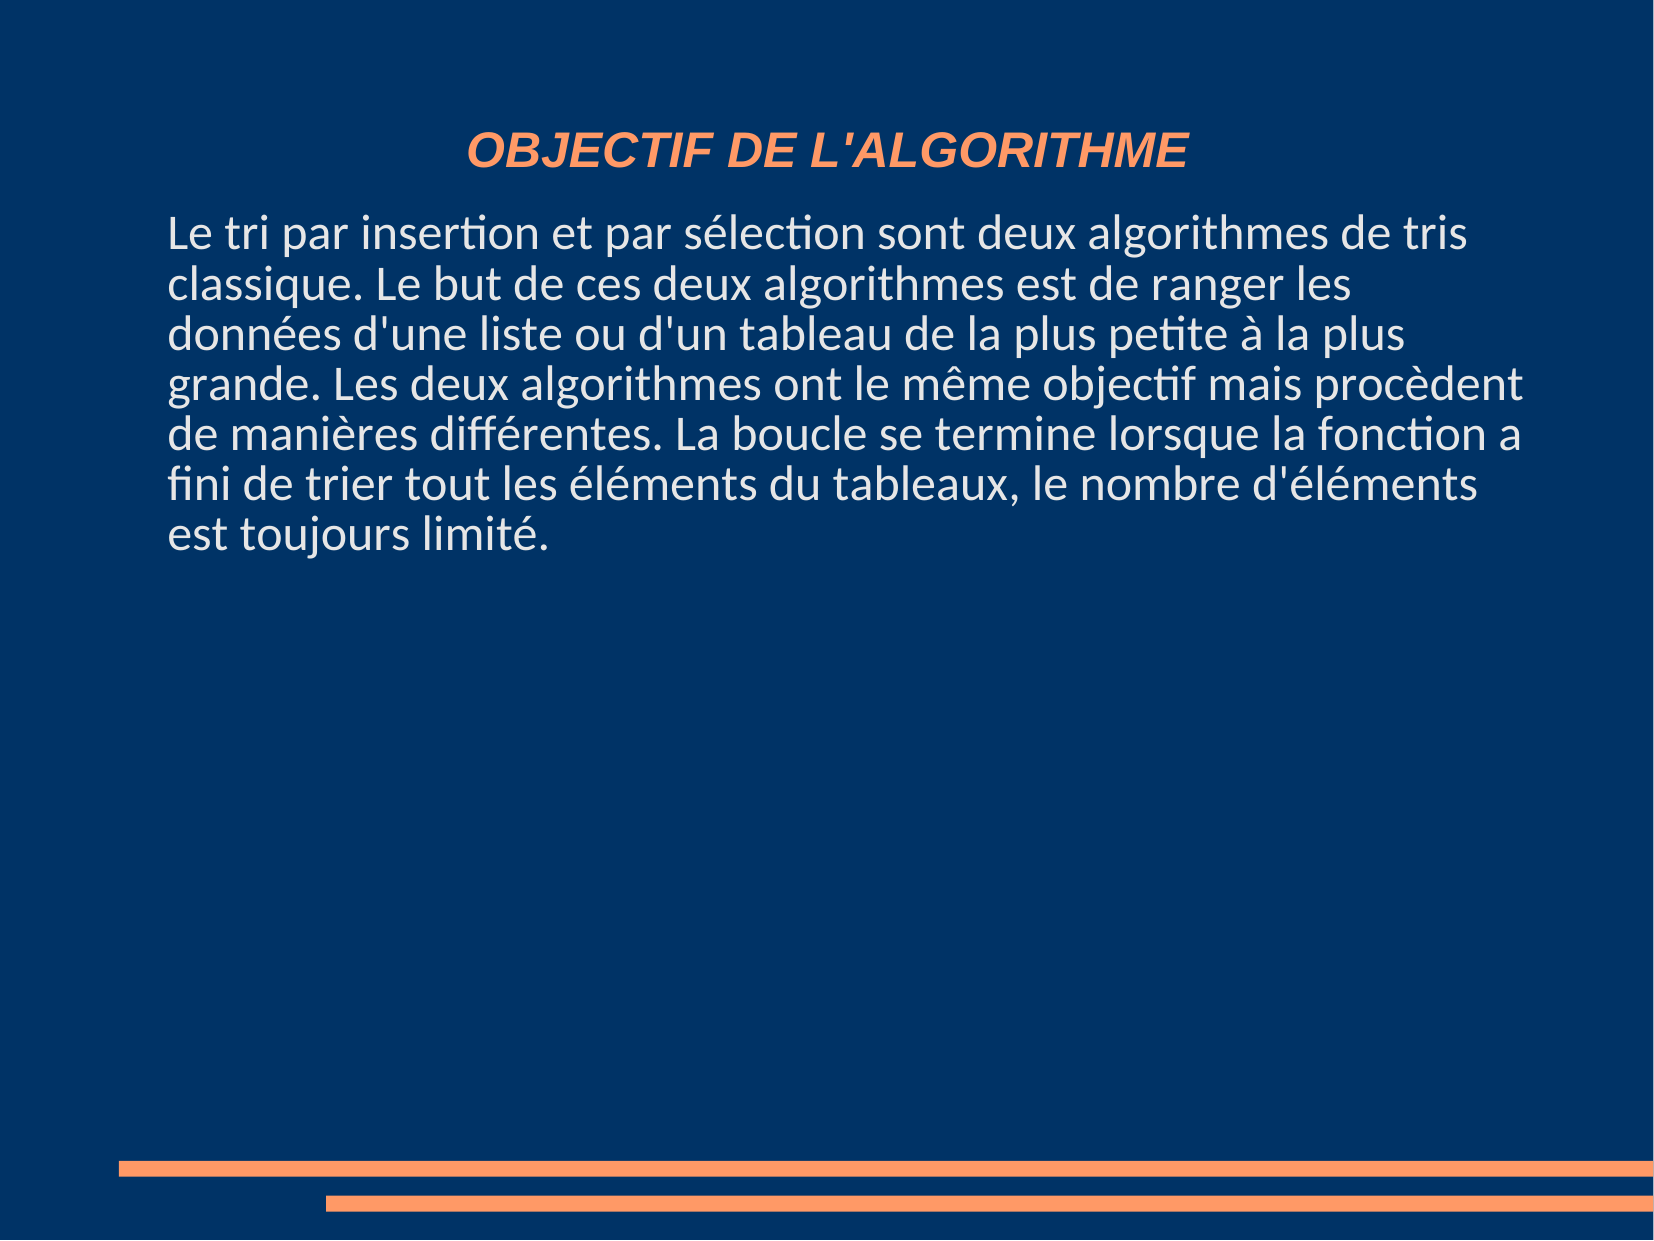

# OBJECTIF DE L'ALGORITHME
Le tri par insertion et par sélection sont deux algorithmes de tris classique. Le but de ces deux algorithmes est de ranger les données d'une liste ou d'un tableau de la plus petite à la plus grande. Les deux algorithmes ont le même objectif mais procèdent de manières différentes. La boucle se termine lorsque la fonction a fini de trier tout les éléments du tableaux, le nombre d'éléments est toujours limité.